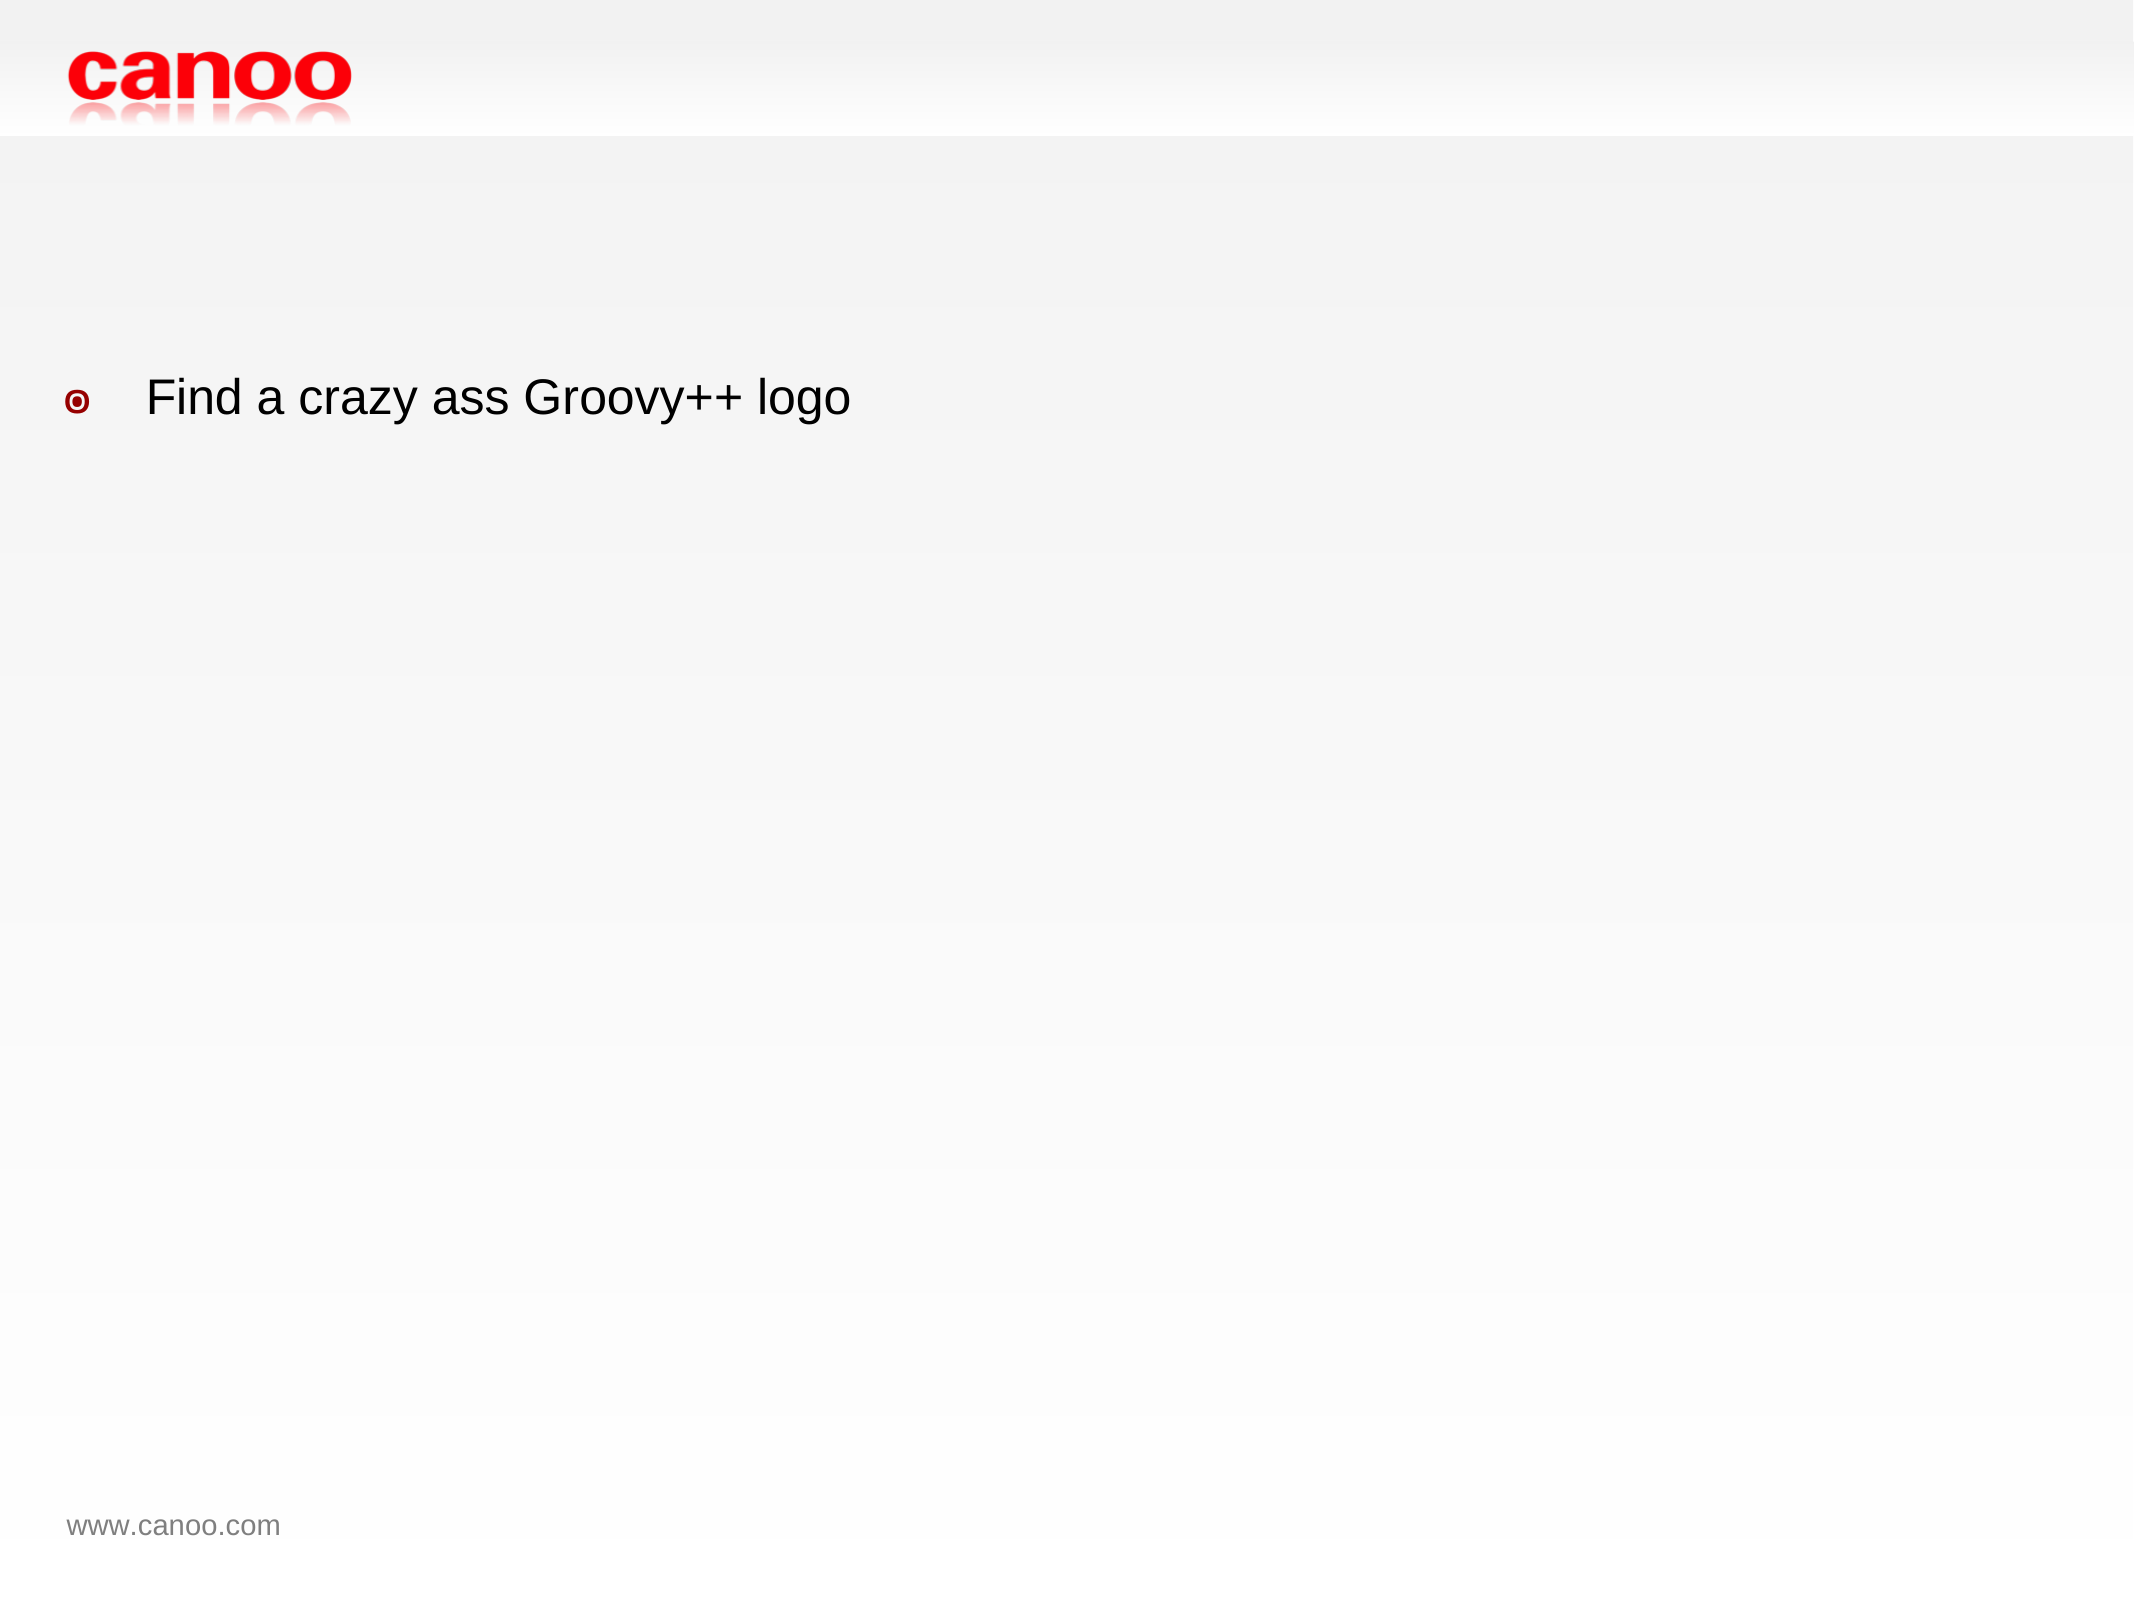

# Find a crazy ass Groovy++ logo